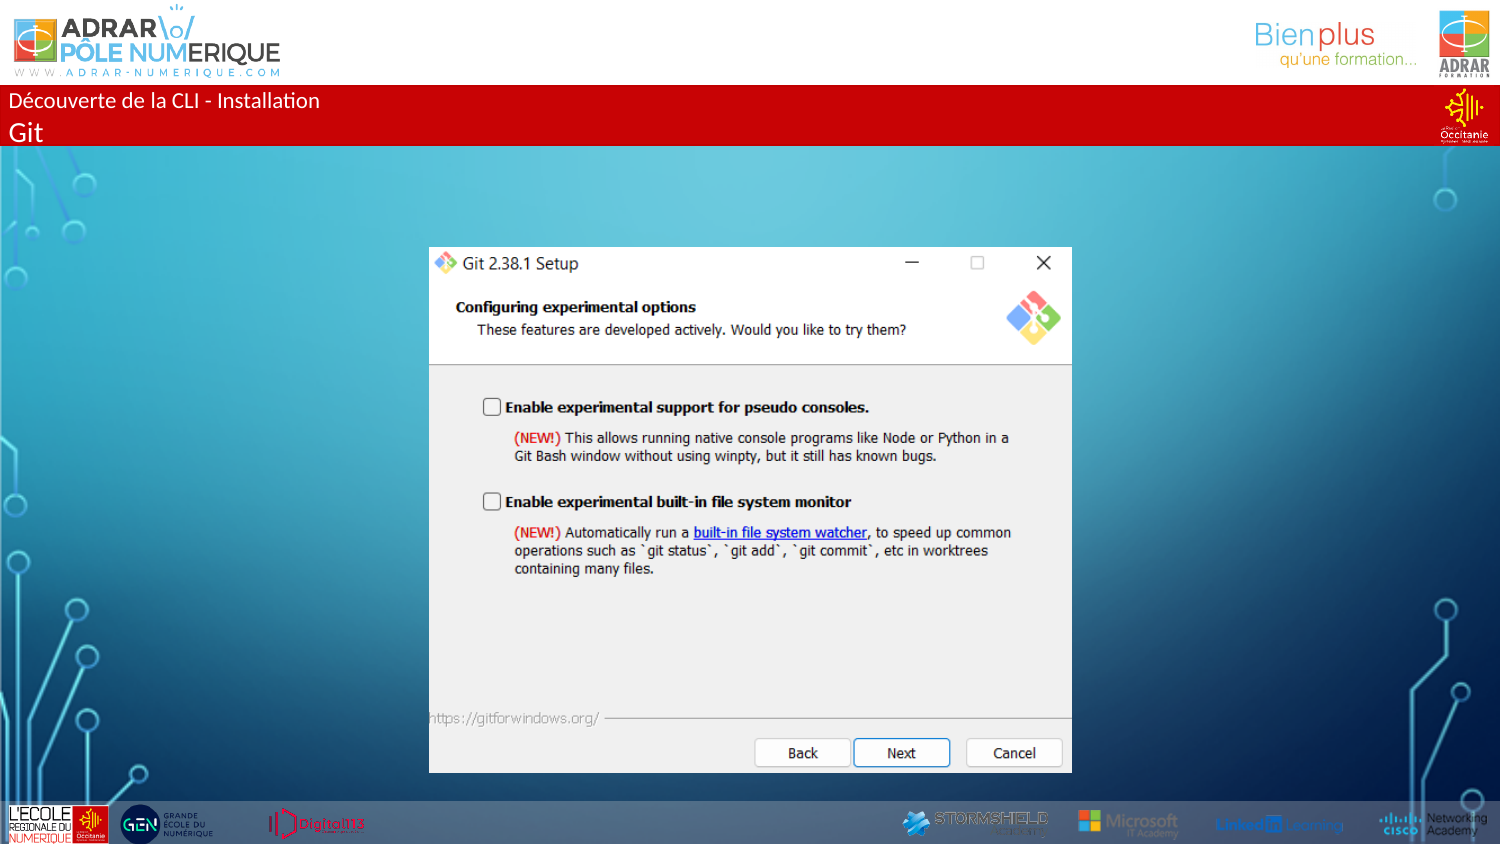

Découverte de la CLI - Installation
Git